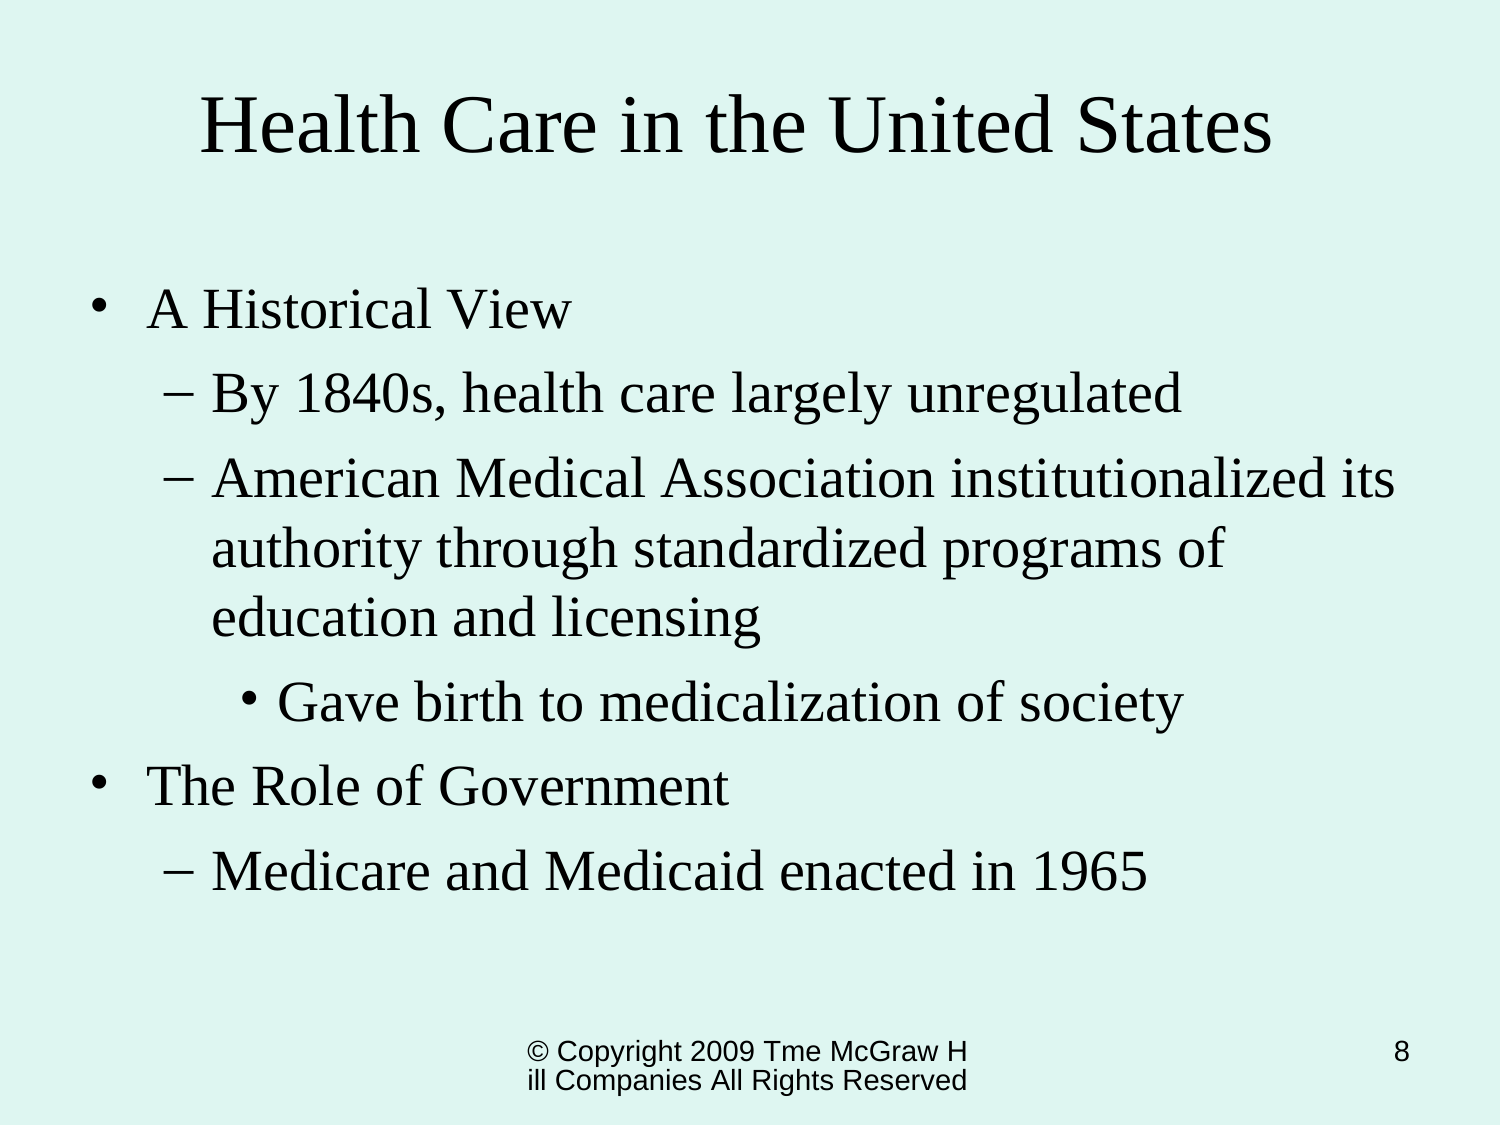

# Health Care in the United States
A Historical View
By 1840s, health care largely unregulated
American Medical Association institutionalized its authority through standardized programs of education and licensing
Gave birth to medicalization of society
The Role of Government
Medicare and Medicaid enacted in 1965
© Copyright 2009 Tme McGraw Hill Companies All Rights Reserved
8